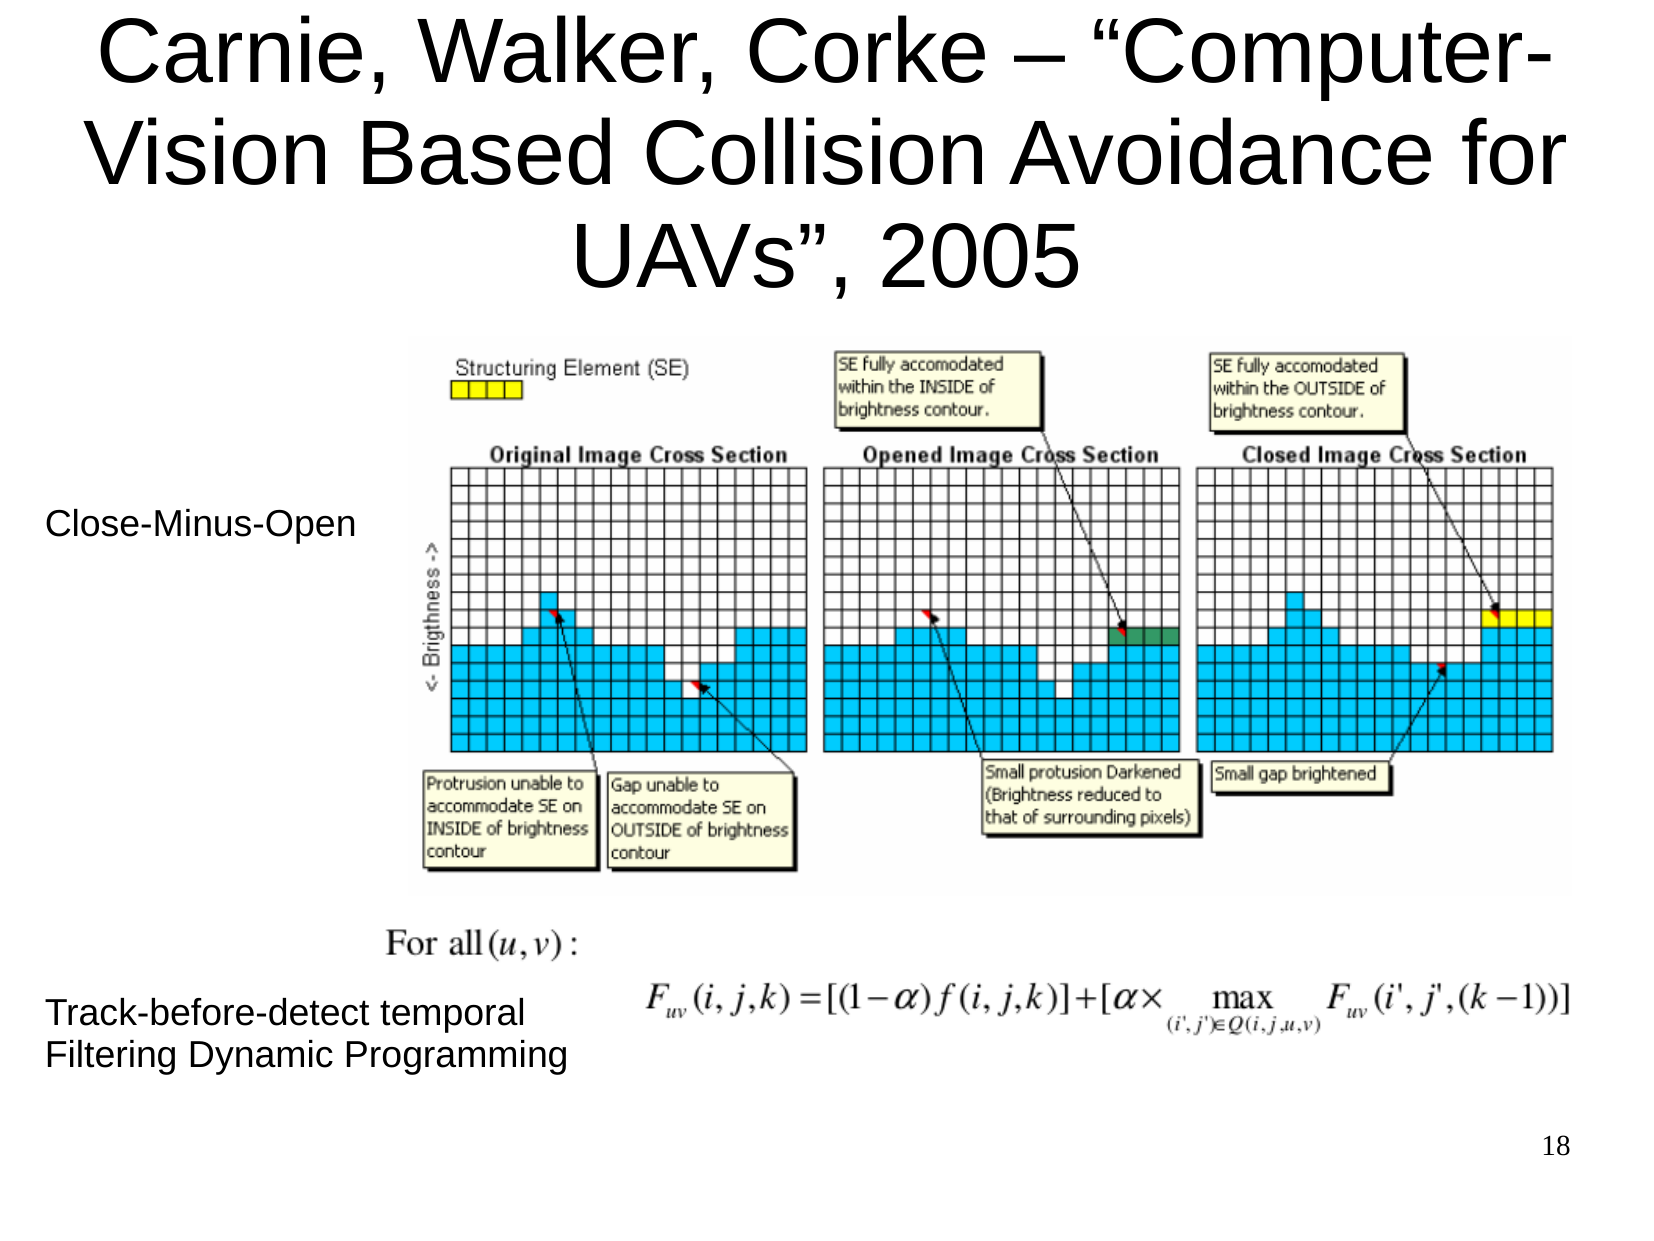

# Carnie, Walker, Corke – “Computer-Vision Based Collision Avoidance for UAVs”, 2005
Close-Minus-Open
Track-before-detect temporal
Filtering Dynamic Programming
18